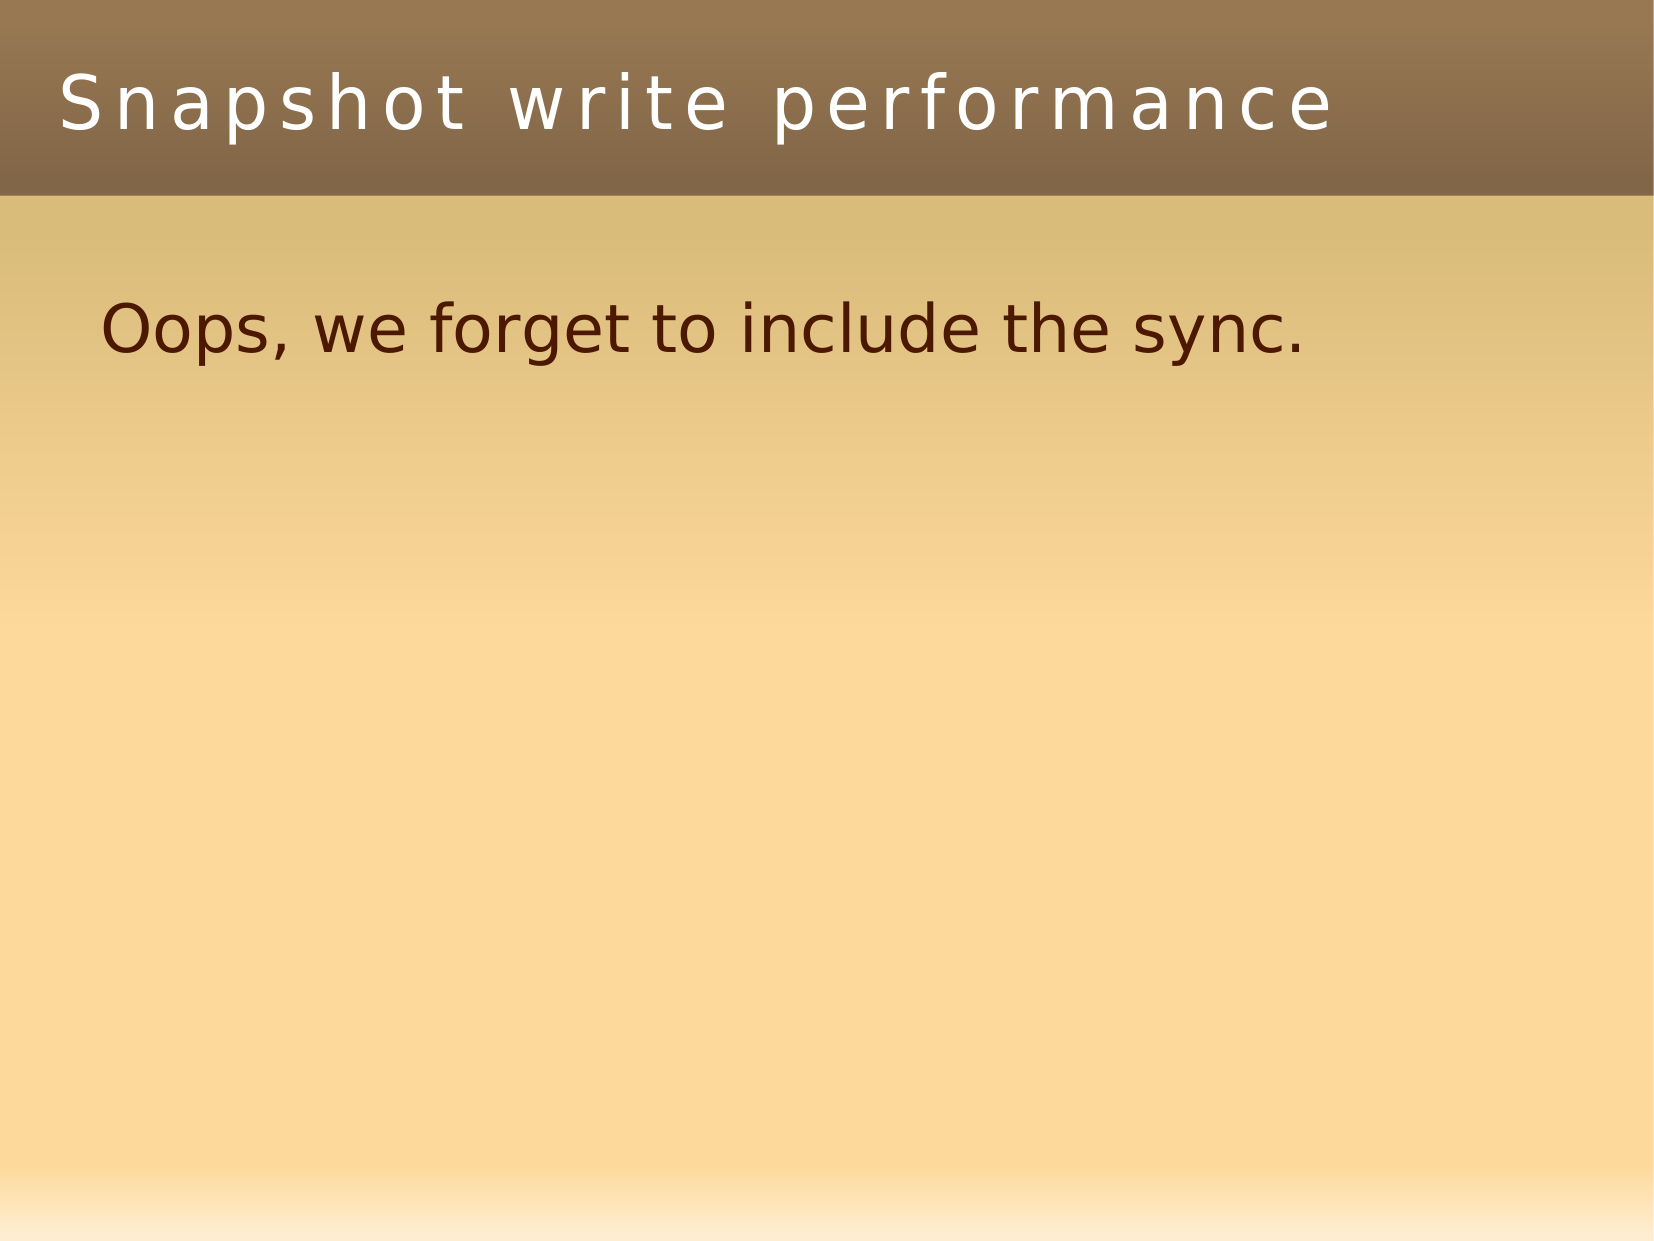

# Snapshot write performance
Oops, we forget to include the sync.